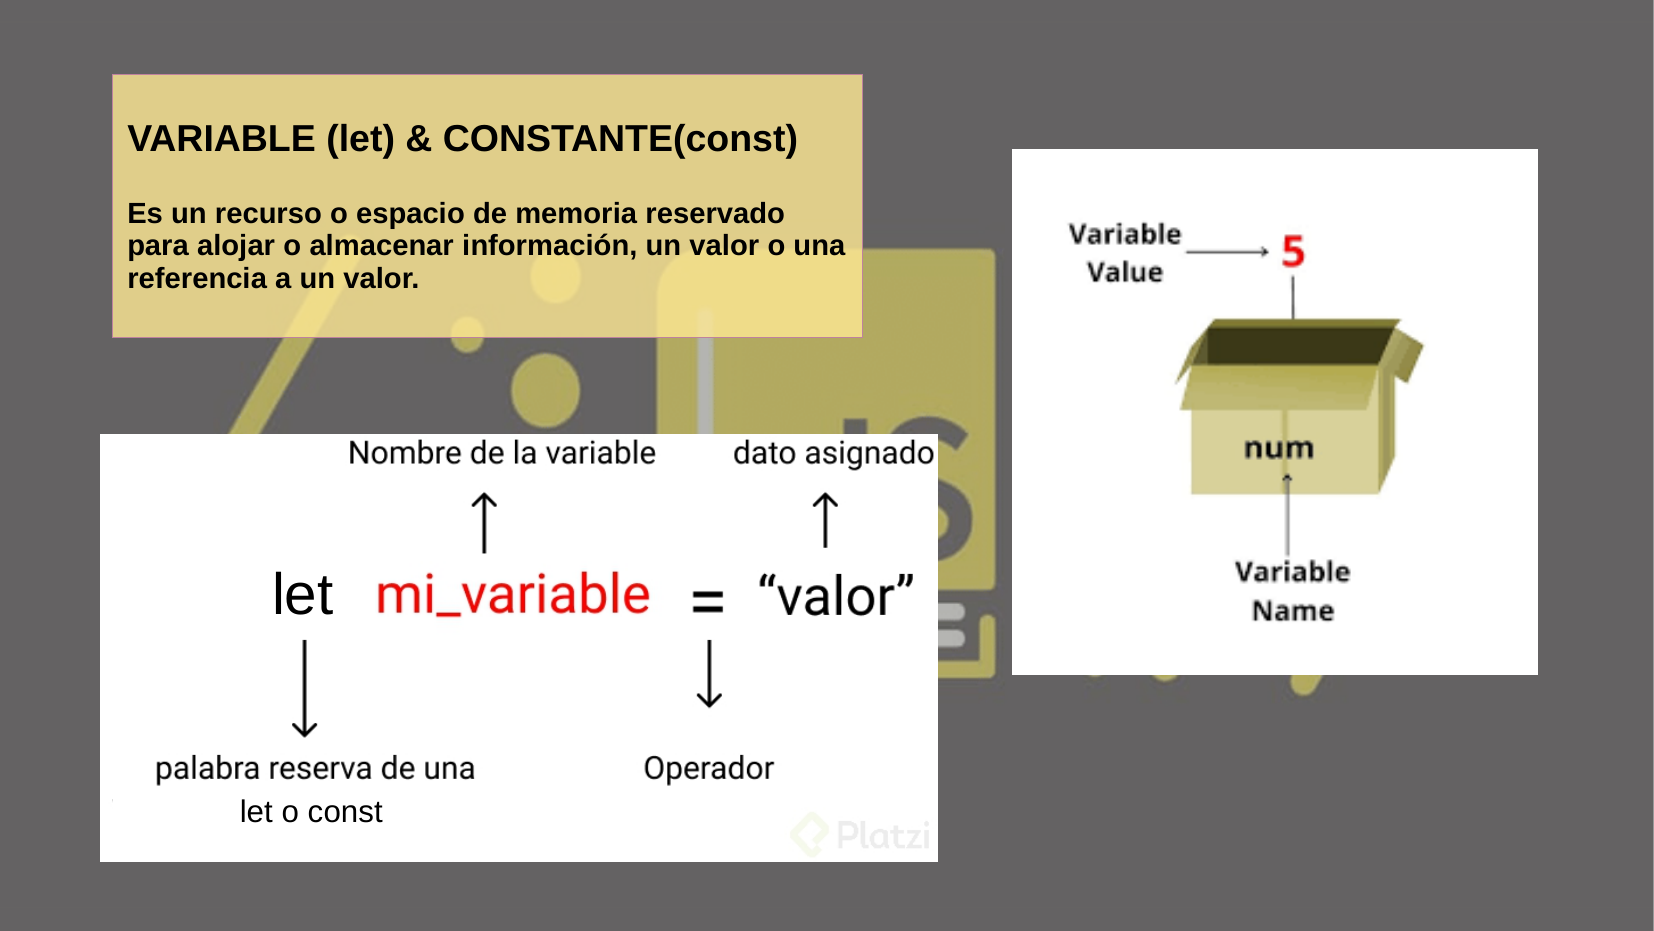

VARIABLE (let) & CONSTANTE(const)
Es un recurso o espacio de memoria reservado para alojar o almacenar información, un valor o una referencia a un valor.
let
let o const